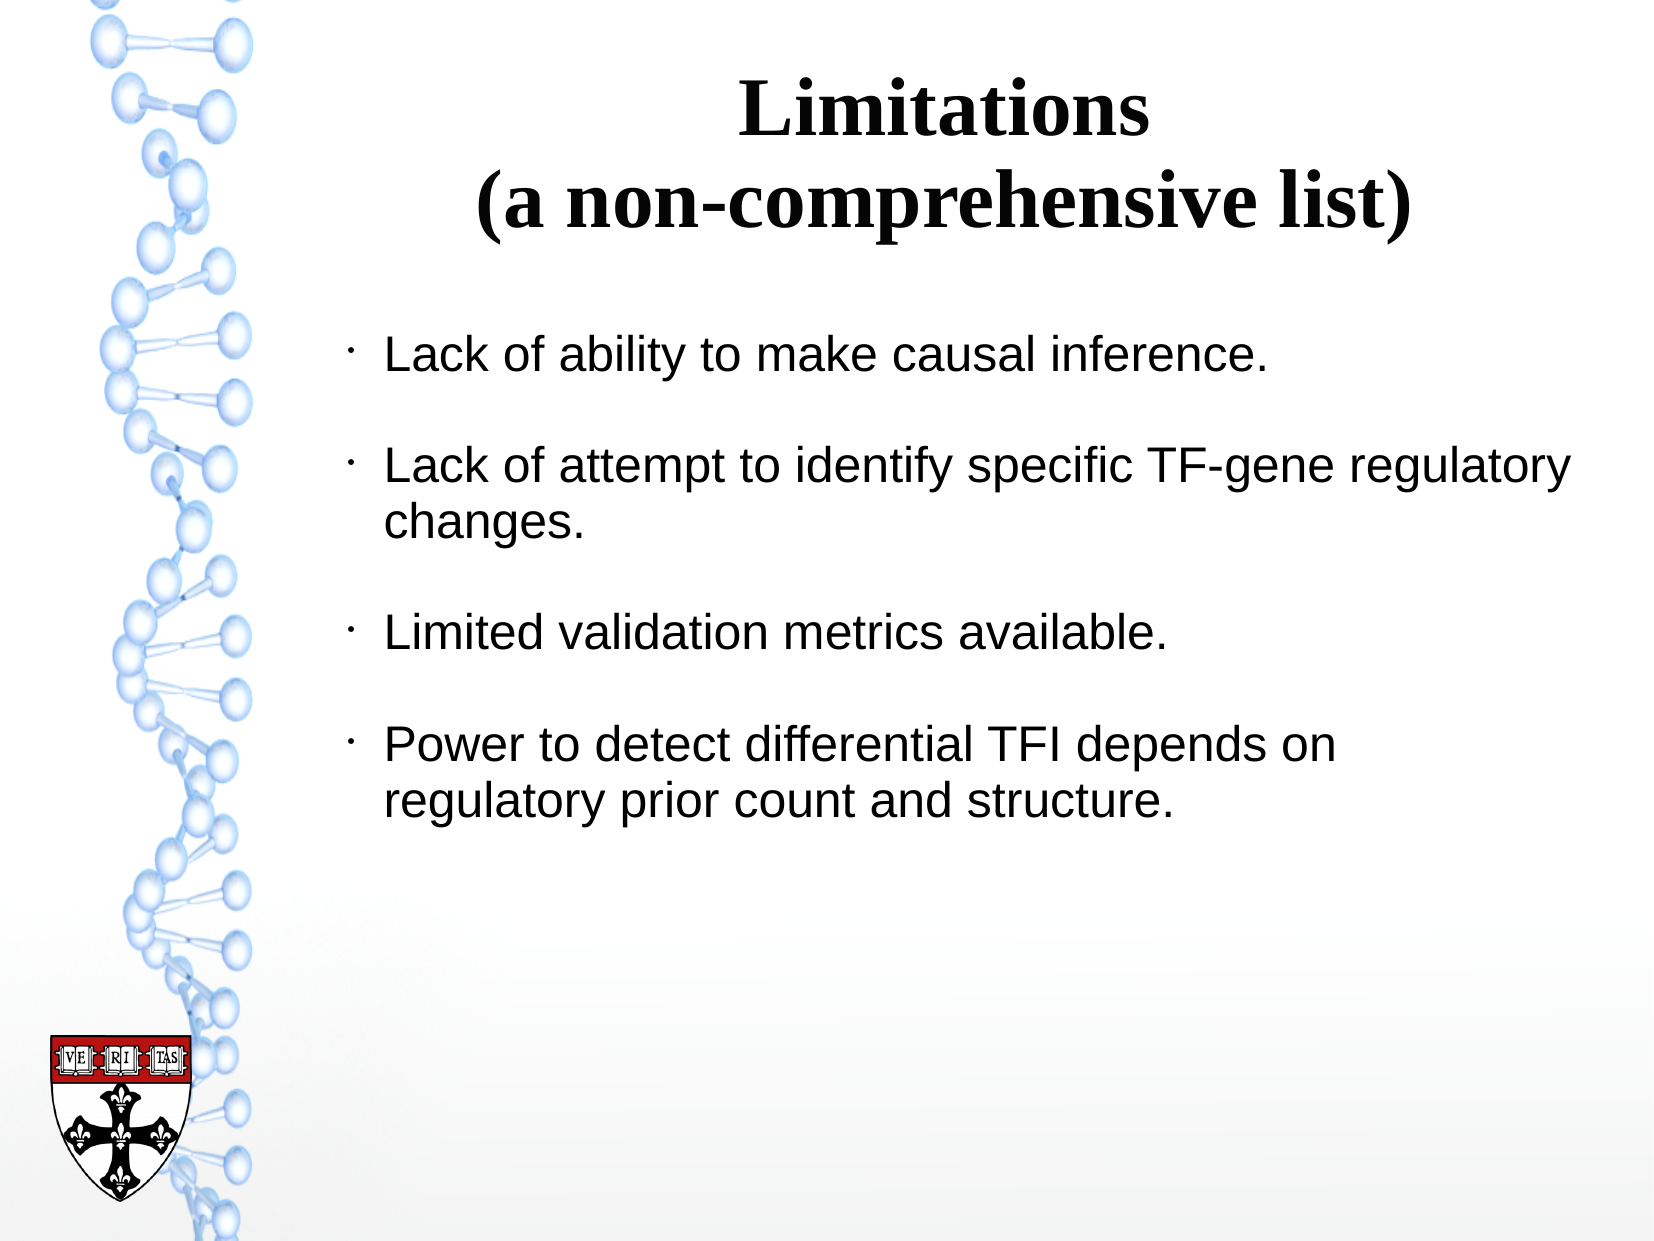

# Limitations (a non-comprehensive list)
Lack of ability to make causal inference.
Lack of attempt to identify specific TF-gene regulatory changes.
Limited validation metrics available.
Power to detect differential TFI depends on regulatory prior count and structure.